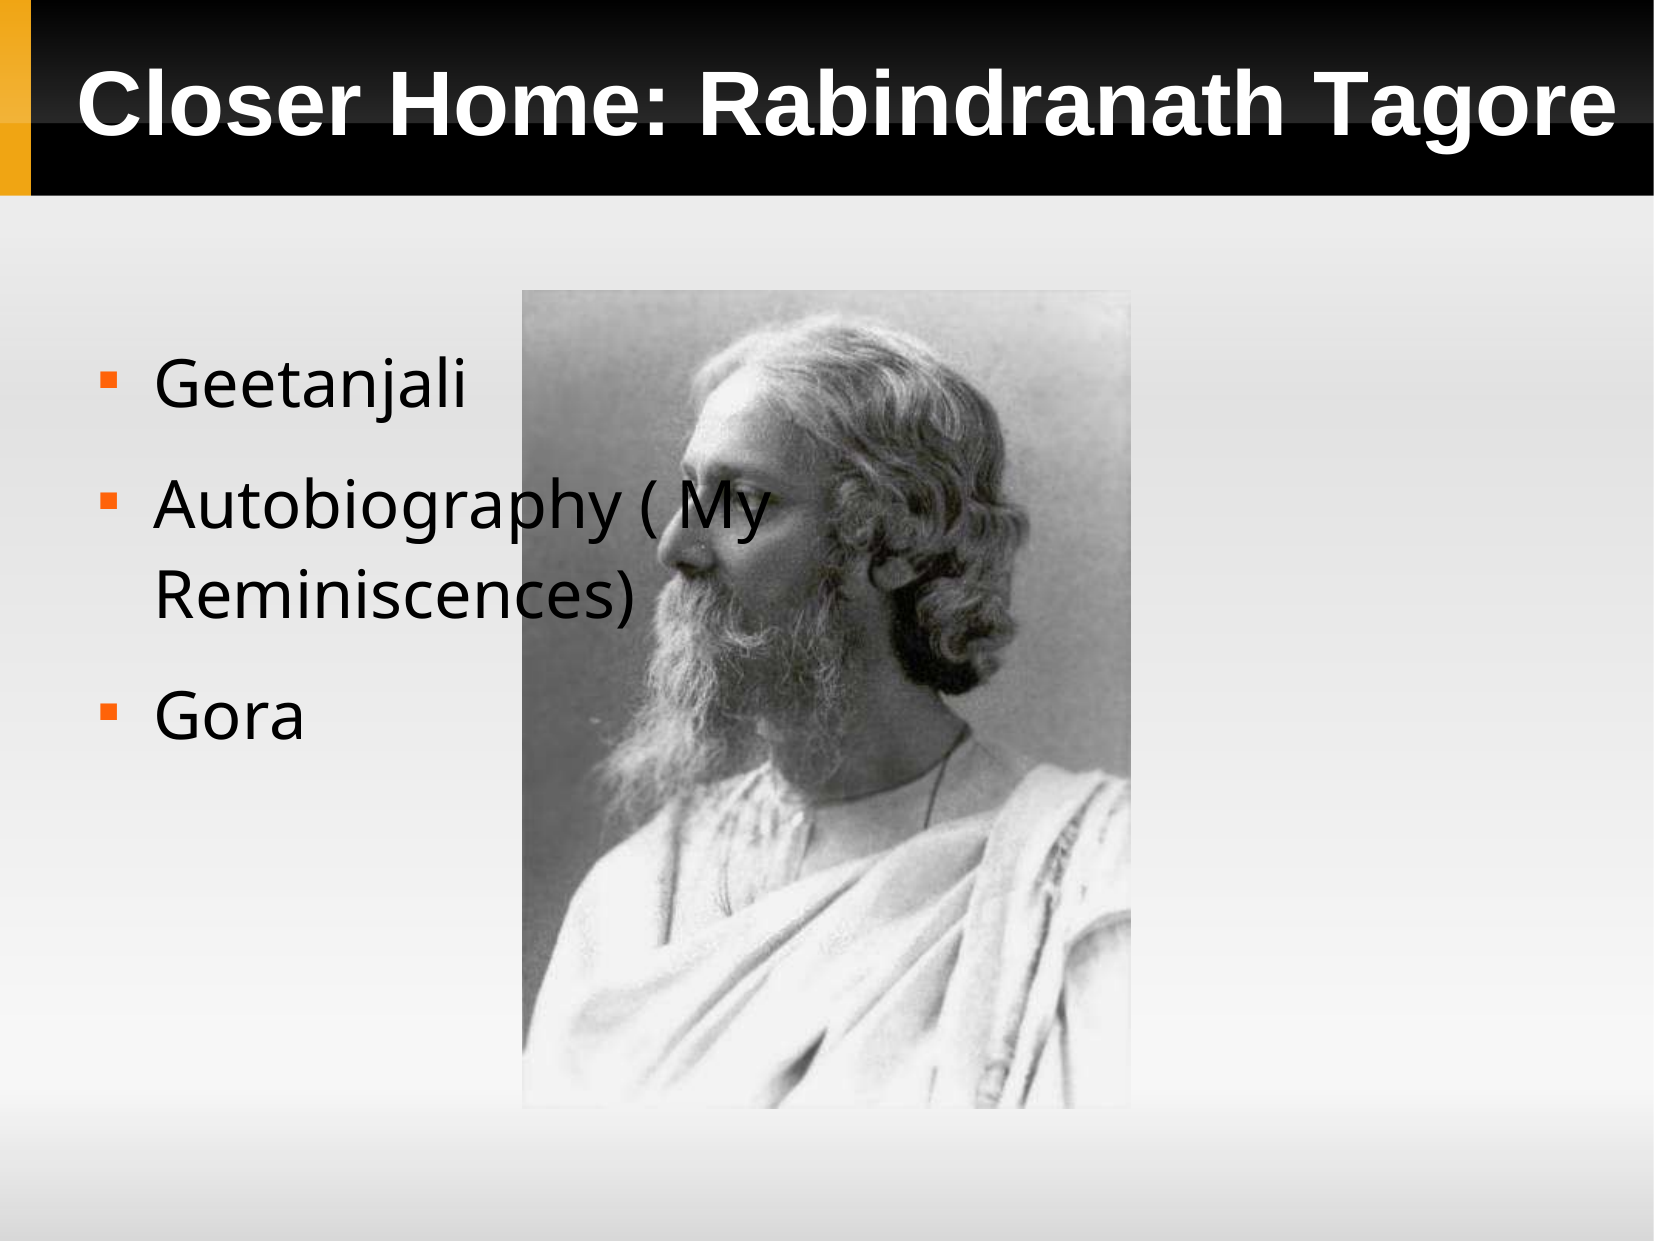

# Closer Home: Rabindranath Tagore
Geetanjali
Autobiography ( My Reminiscences)
Gora